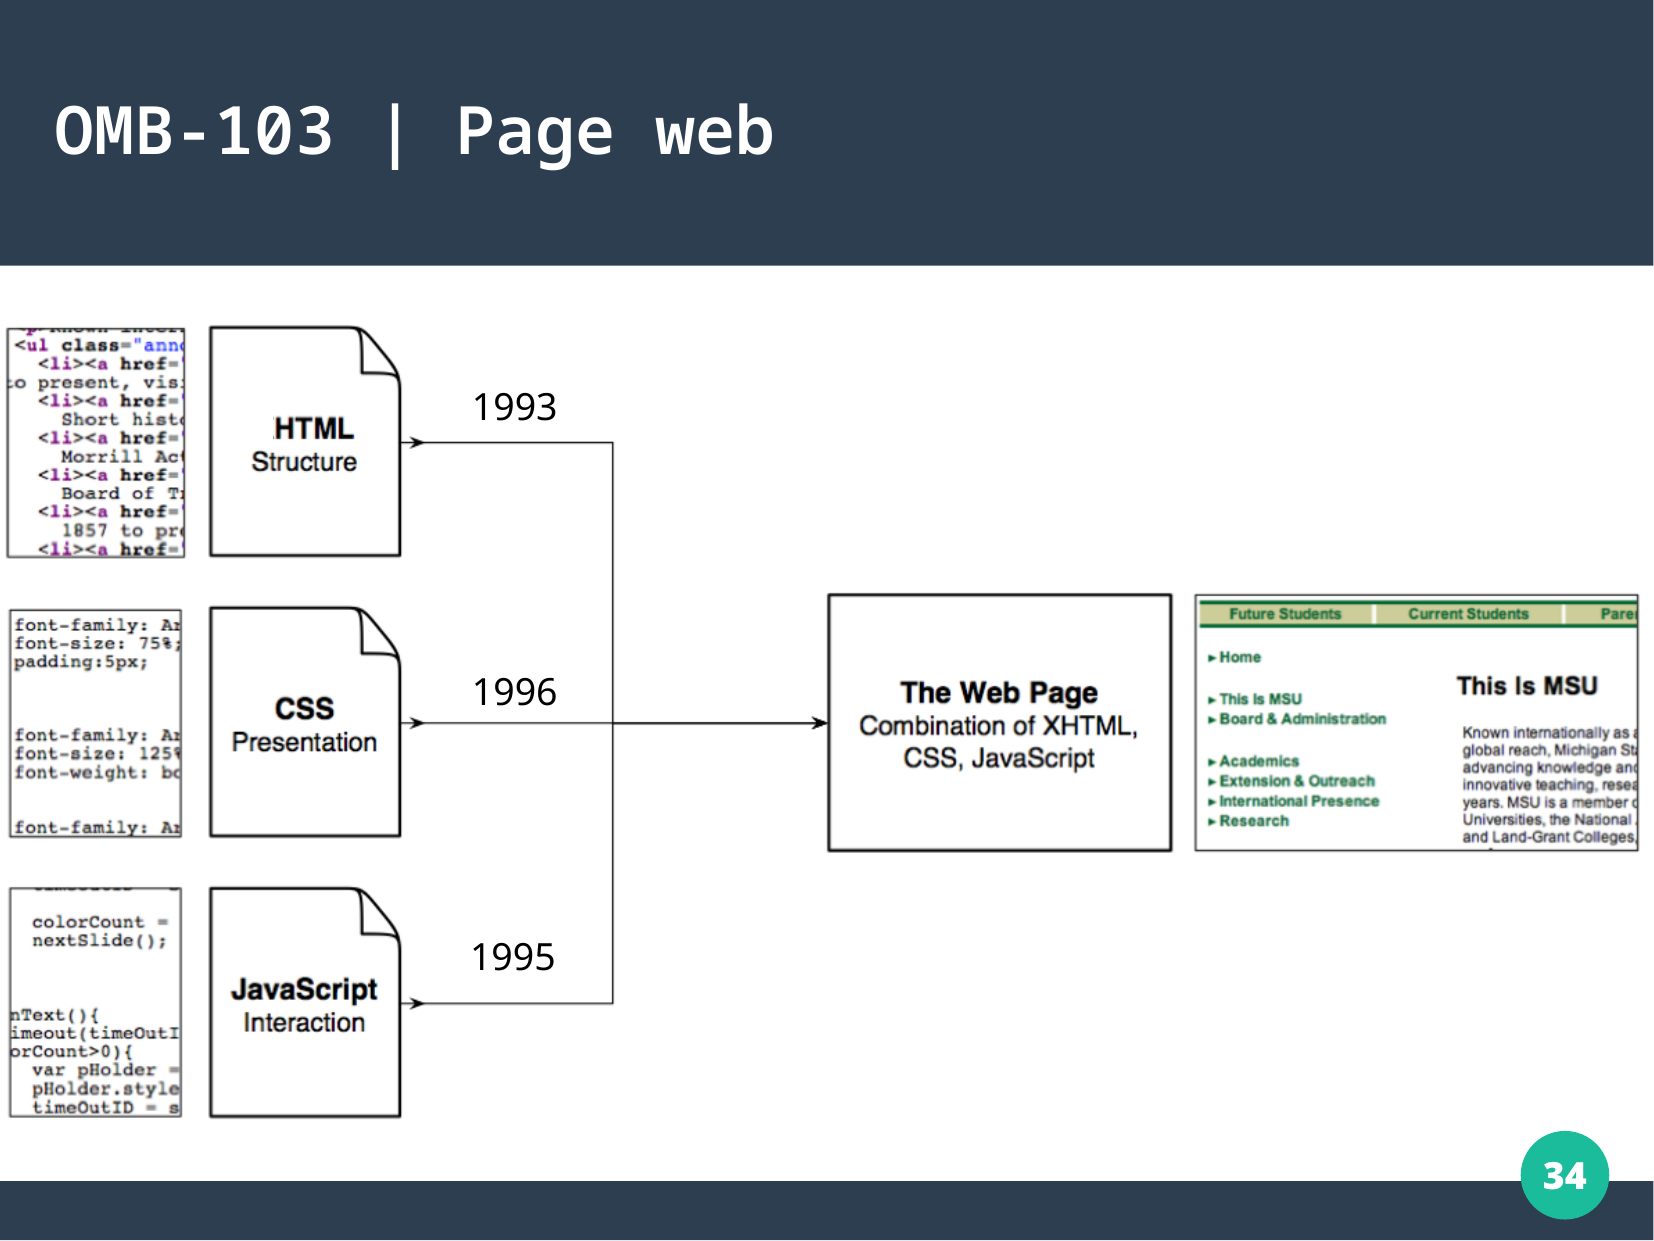

# OMB-103 | Page web
1993
1996
1995
34